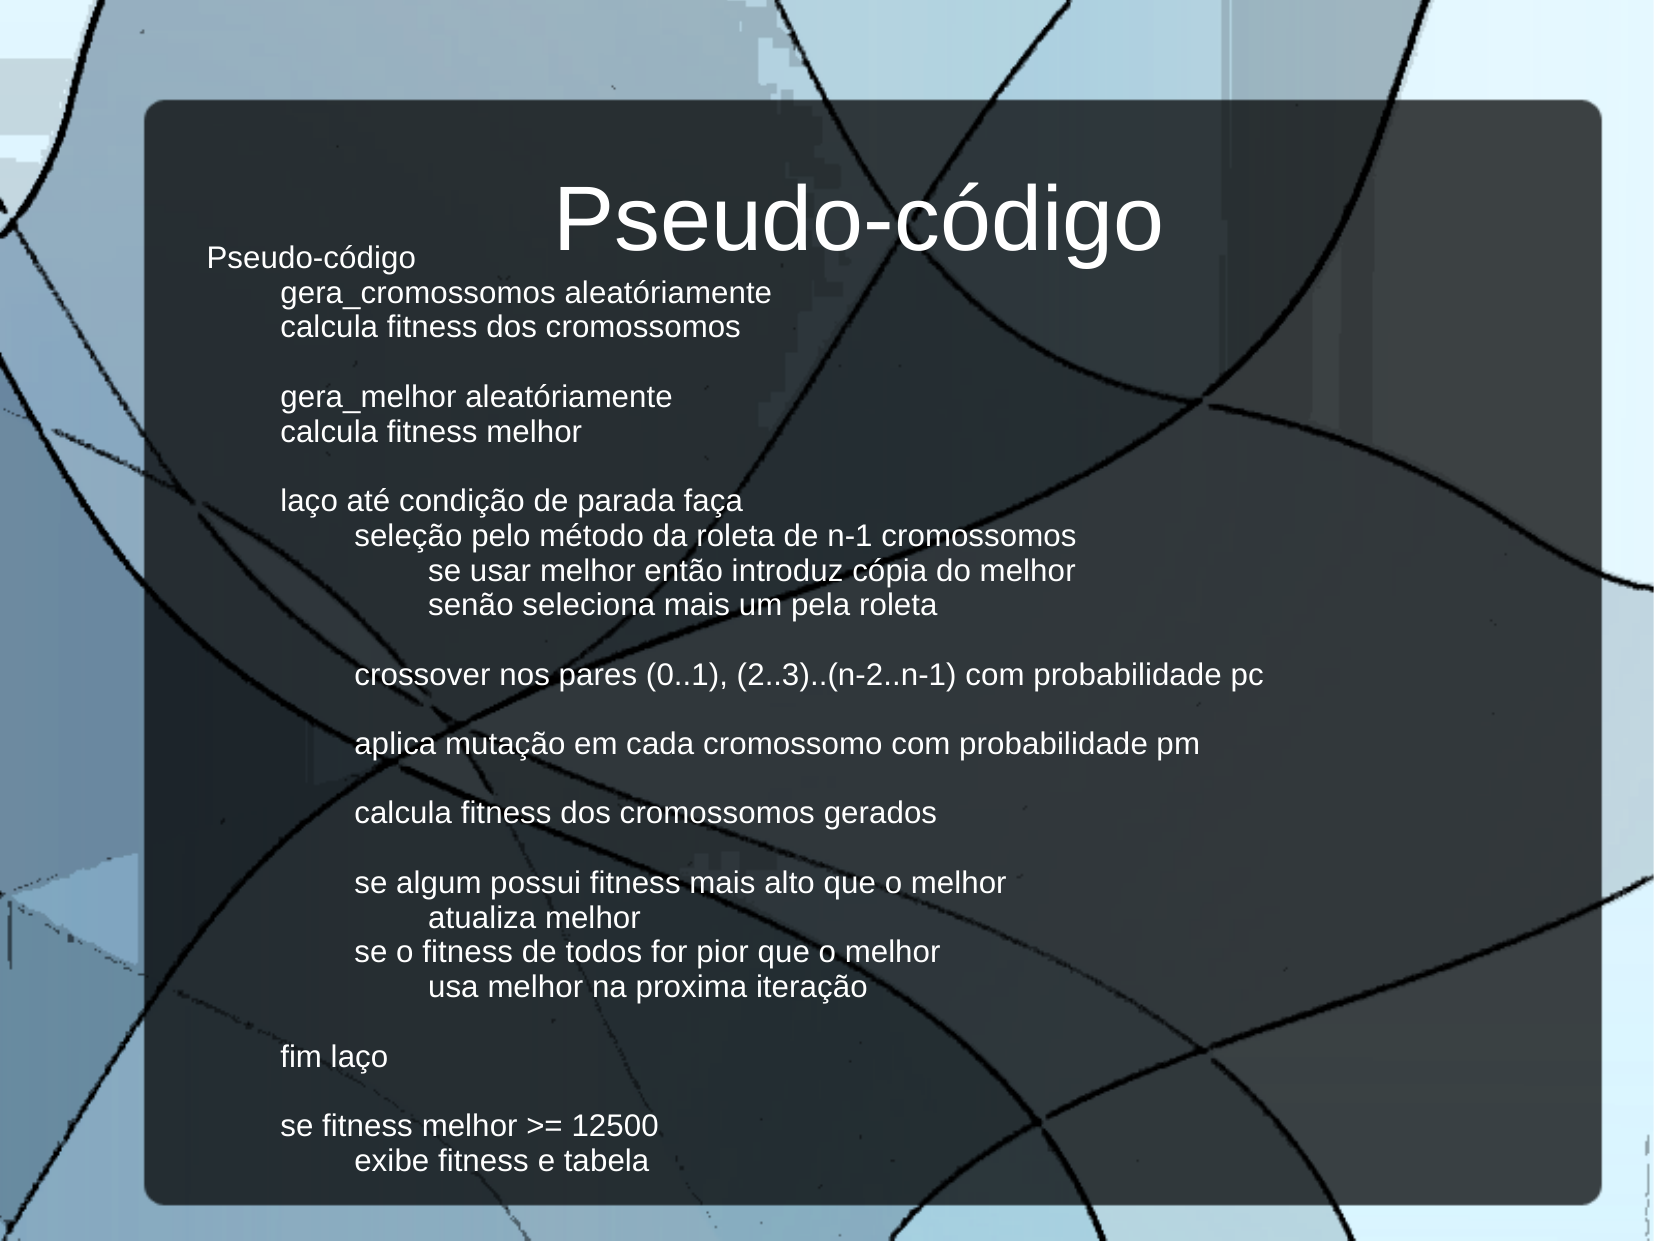

# Pseudo-código
Pseudo-código
	gera_cromossomos aleatóriamente
	calcula fitness dos cromossomos
	gera_melhor aleatóriamente
	calcula fitness melhor
	laço até condição de parada faça
		seleção pelo método da roleta de n-1 cromossomos
			se usar melhor então introduz cópia do melhor
			senão seleciona mais um pela roleta
		crossover nos pares (0..1), (2..3)..(n-2..n-1) com probabilidade pc
		aplica mutação em cada cromossomo com probabilidade pm
		calcula fitness dos cromossomos gerados
		se algum possui fitness mais alto que o melhor
			atualiza melhor
		se o fitness de todos for pior que o melhor
			usa melhor na proxima iteração
	fim laço
	se fitness melhor >= 12500
		exibe fitness e tabela